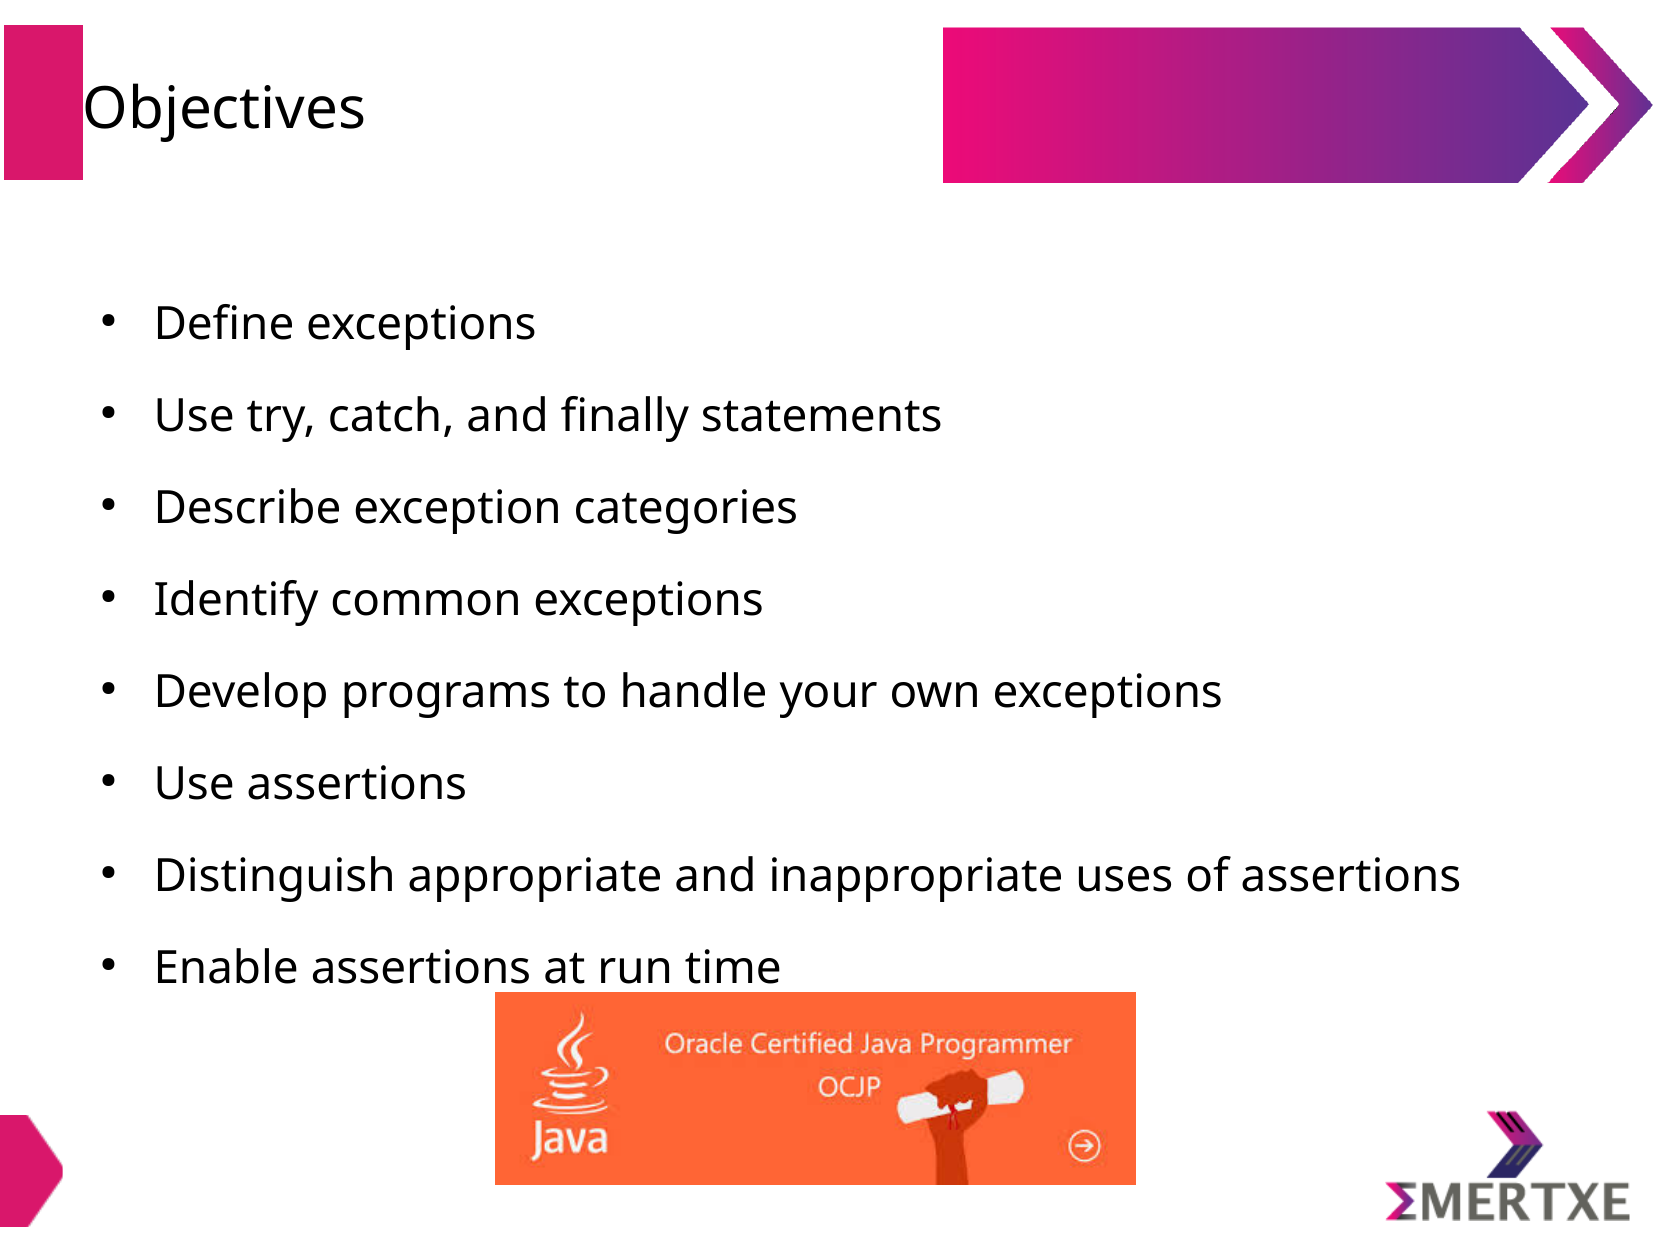

# Objectives
Define exceptions
Use try, catch, and finally statements
Describe exception categories
Identify common exceptions
Develop programs to handle your own exceptions
Use assertions
Distinguish appropriate and inappropriate uses of assertions
Enable assertions at run time